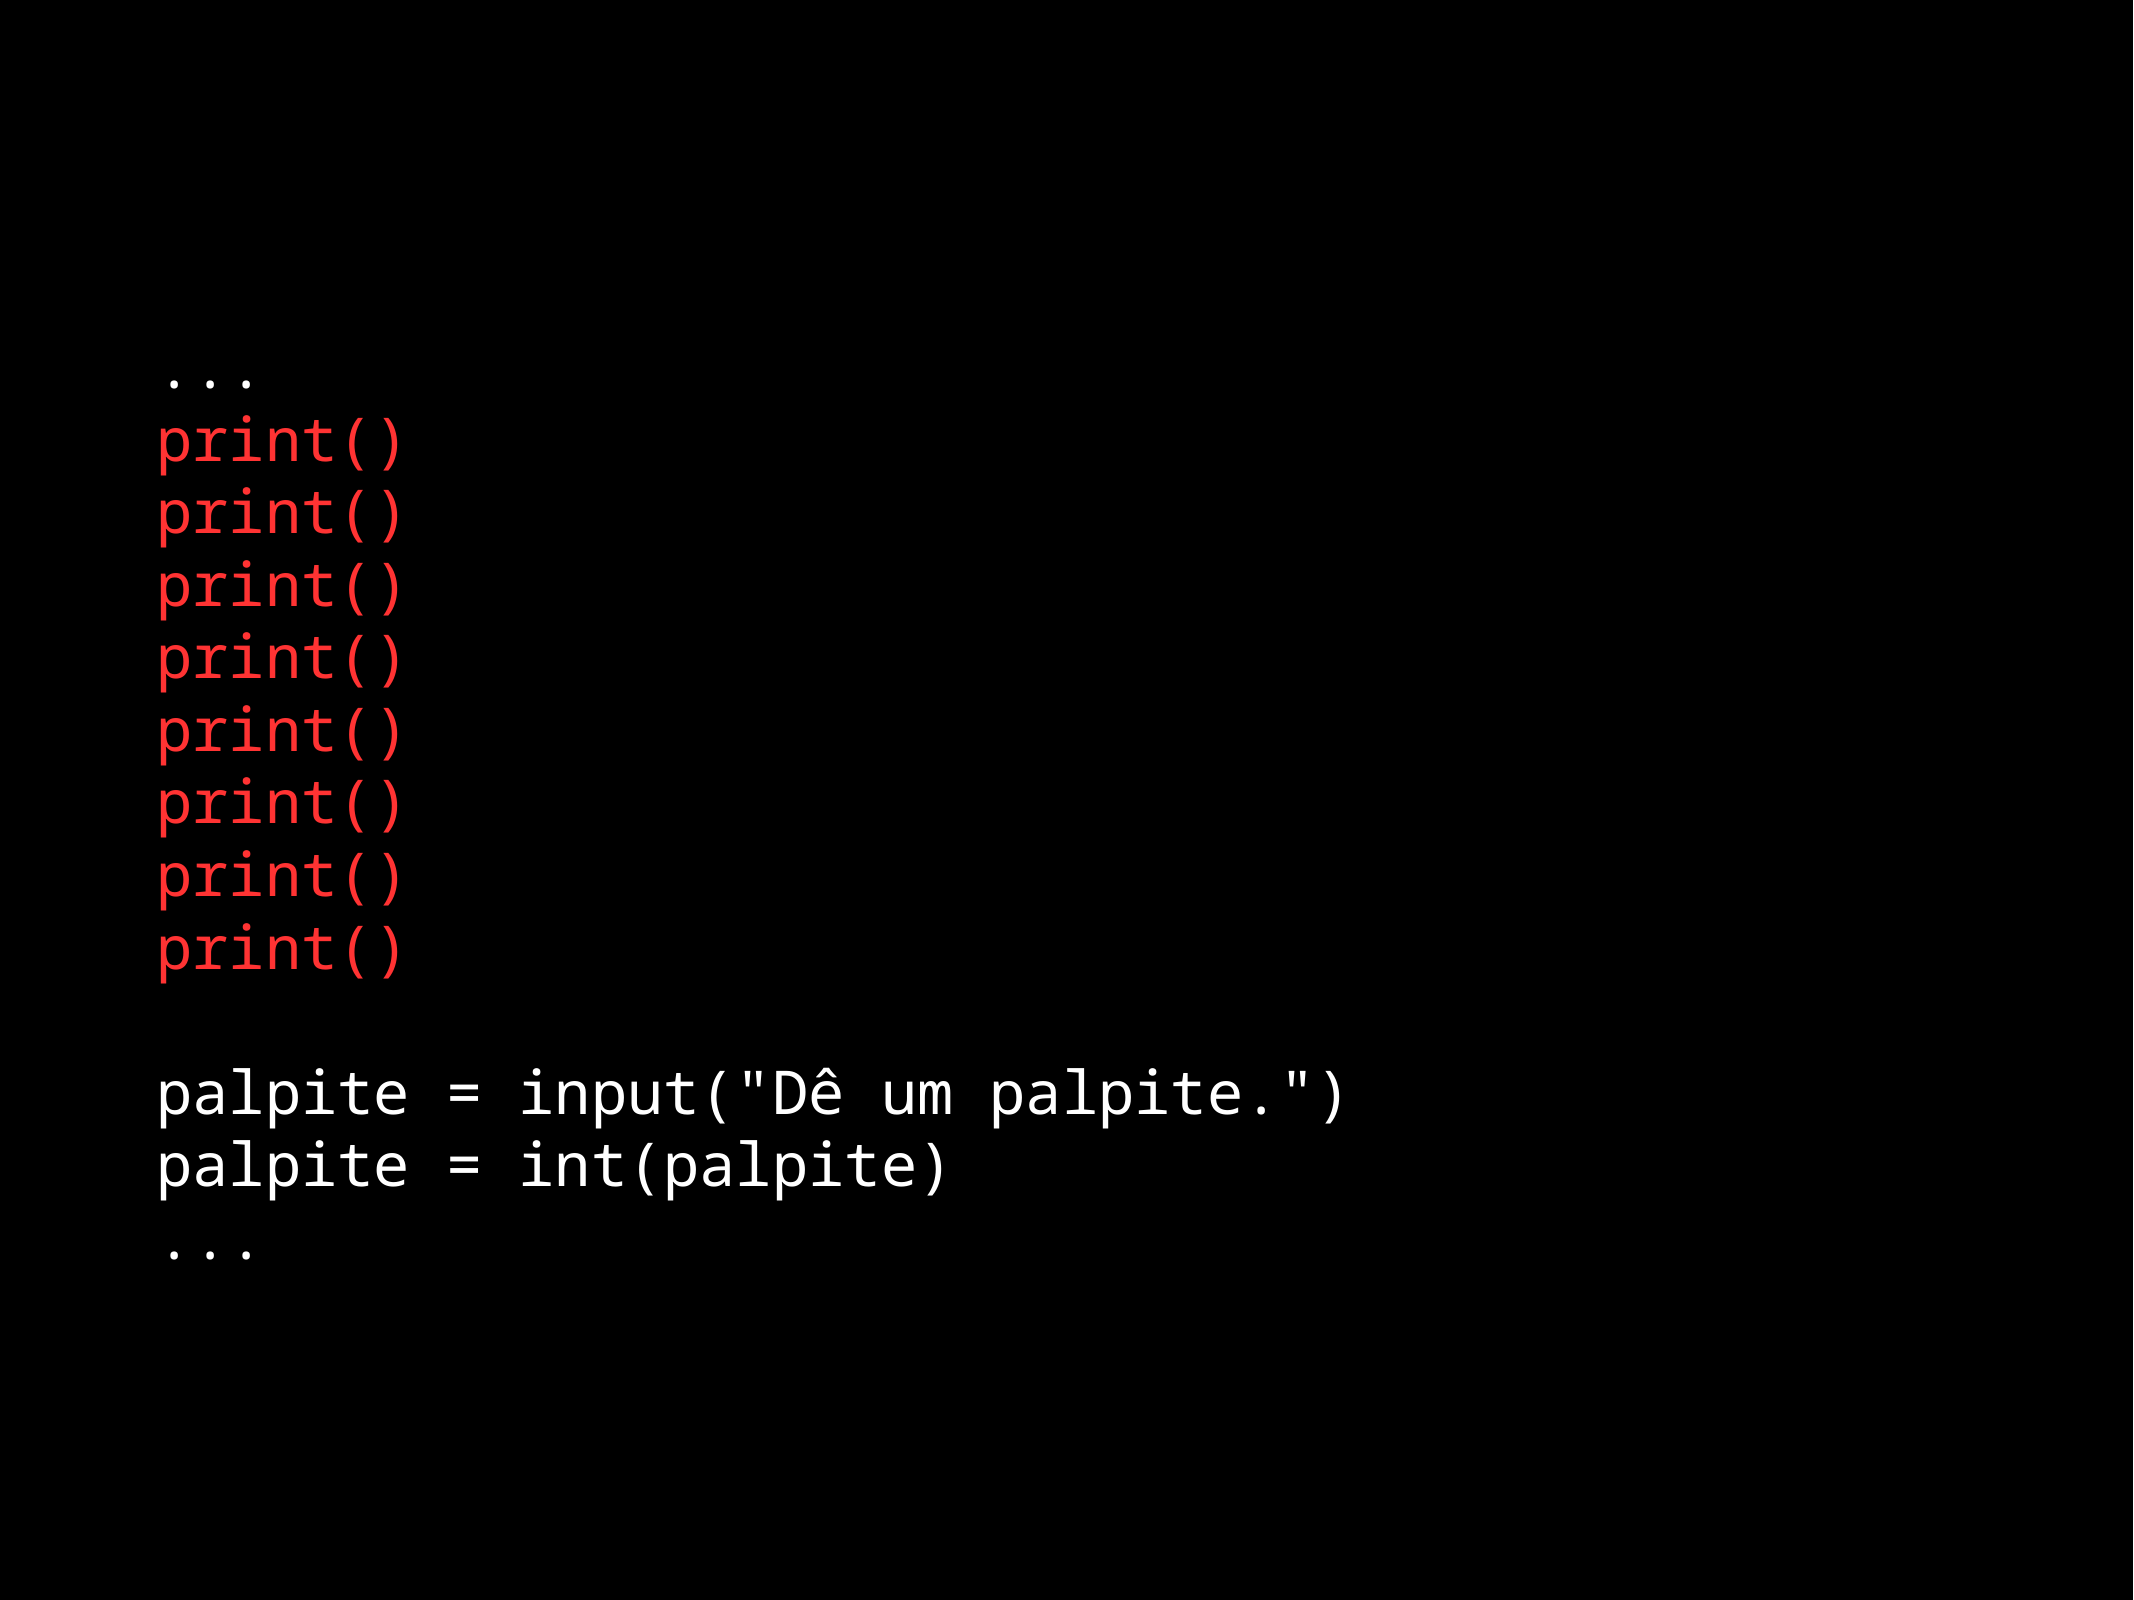

# ...
print()
print()
print()
print()
print()
print()
print()
print()
palpite = input("Dê um palpite.")
palpite = int(palpite)
...